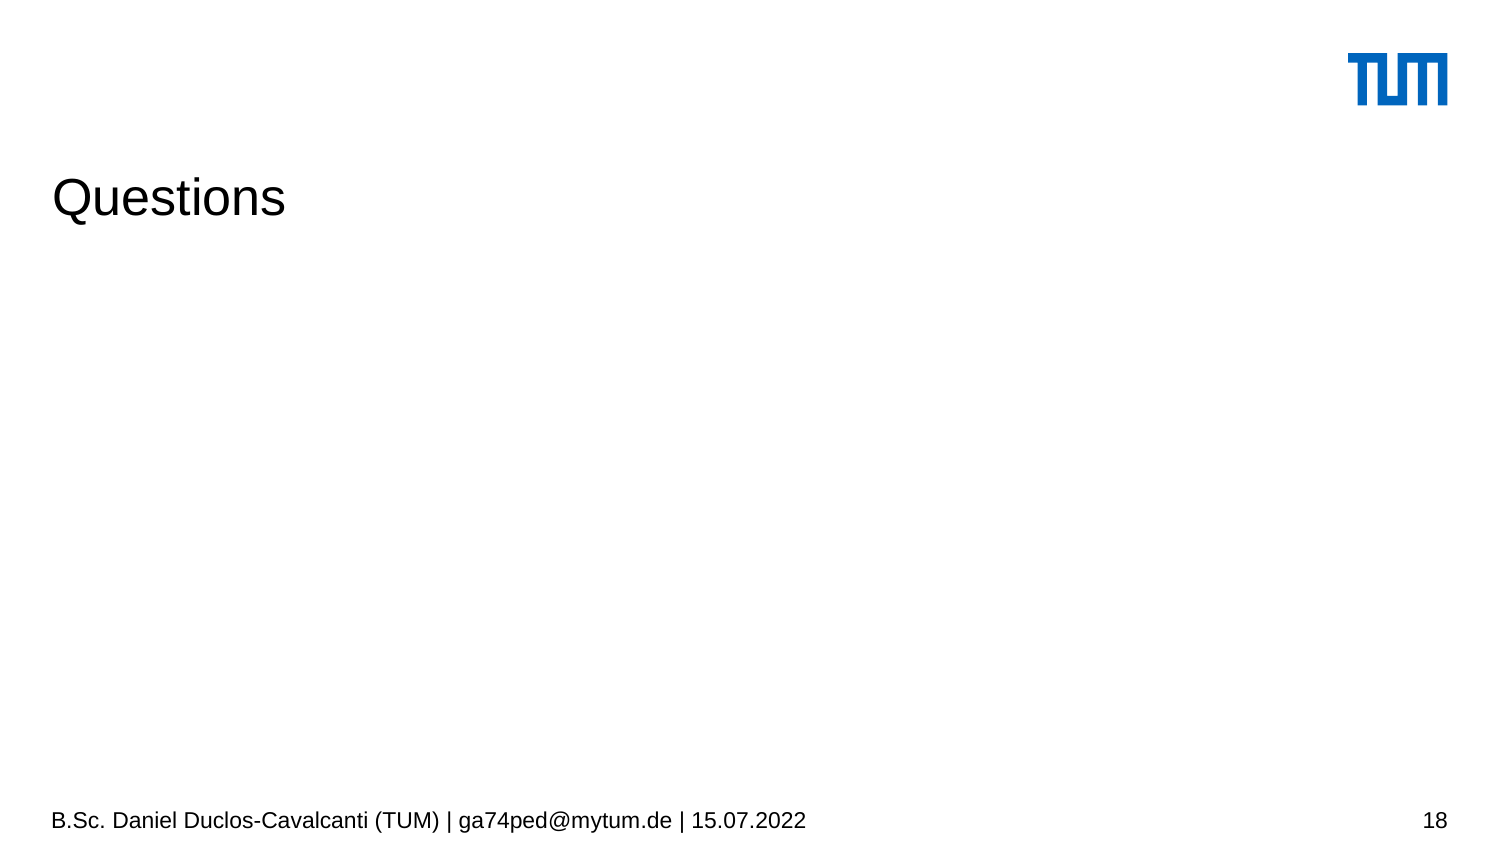

# Questions
B.Sc. Daniel Duclos-Cavalcanti (TUM) | ga74ped@mytum.de | 15.07.2022